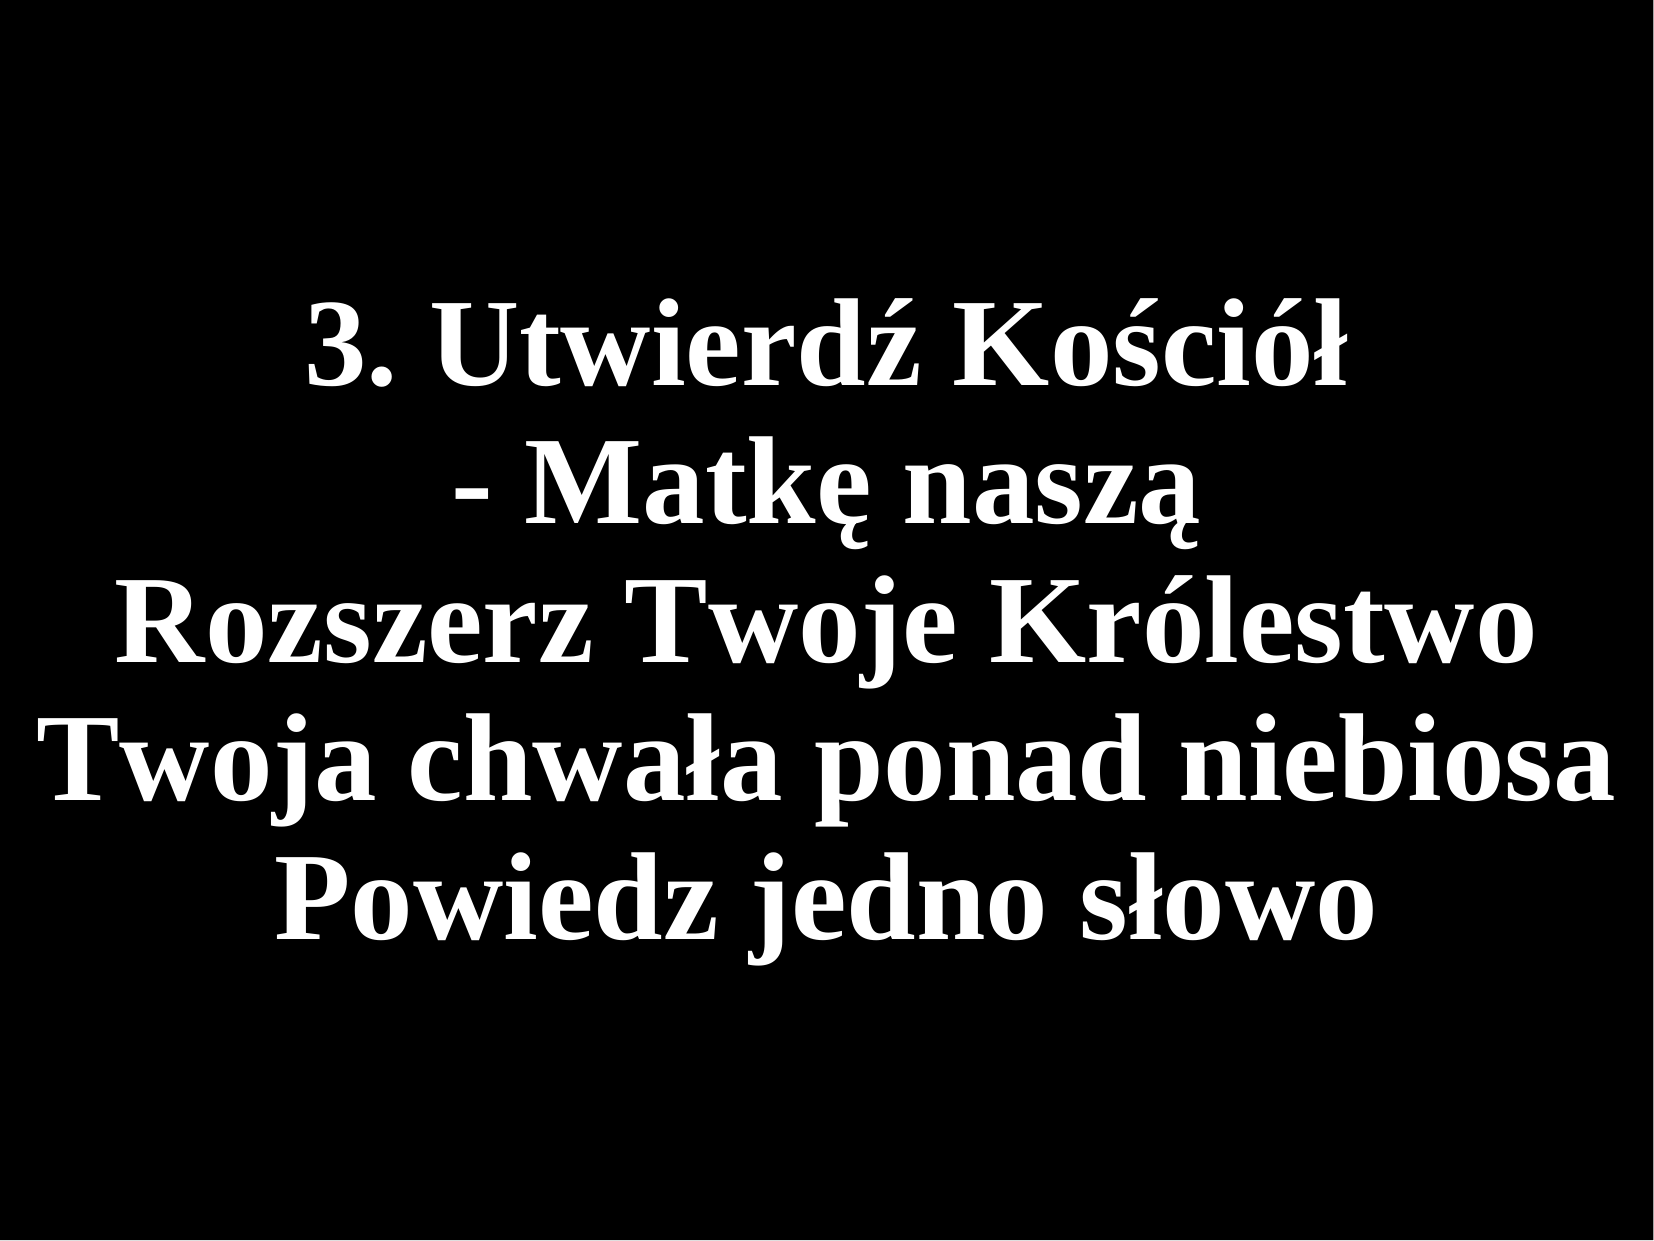

# 3. Utwierdź Kościół - Matkę naszą Rozszerz Twoje Królestwo Twoja chwała ponad niebiosa Powiedz jedno słowo